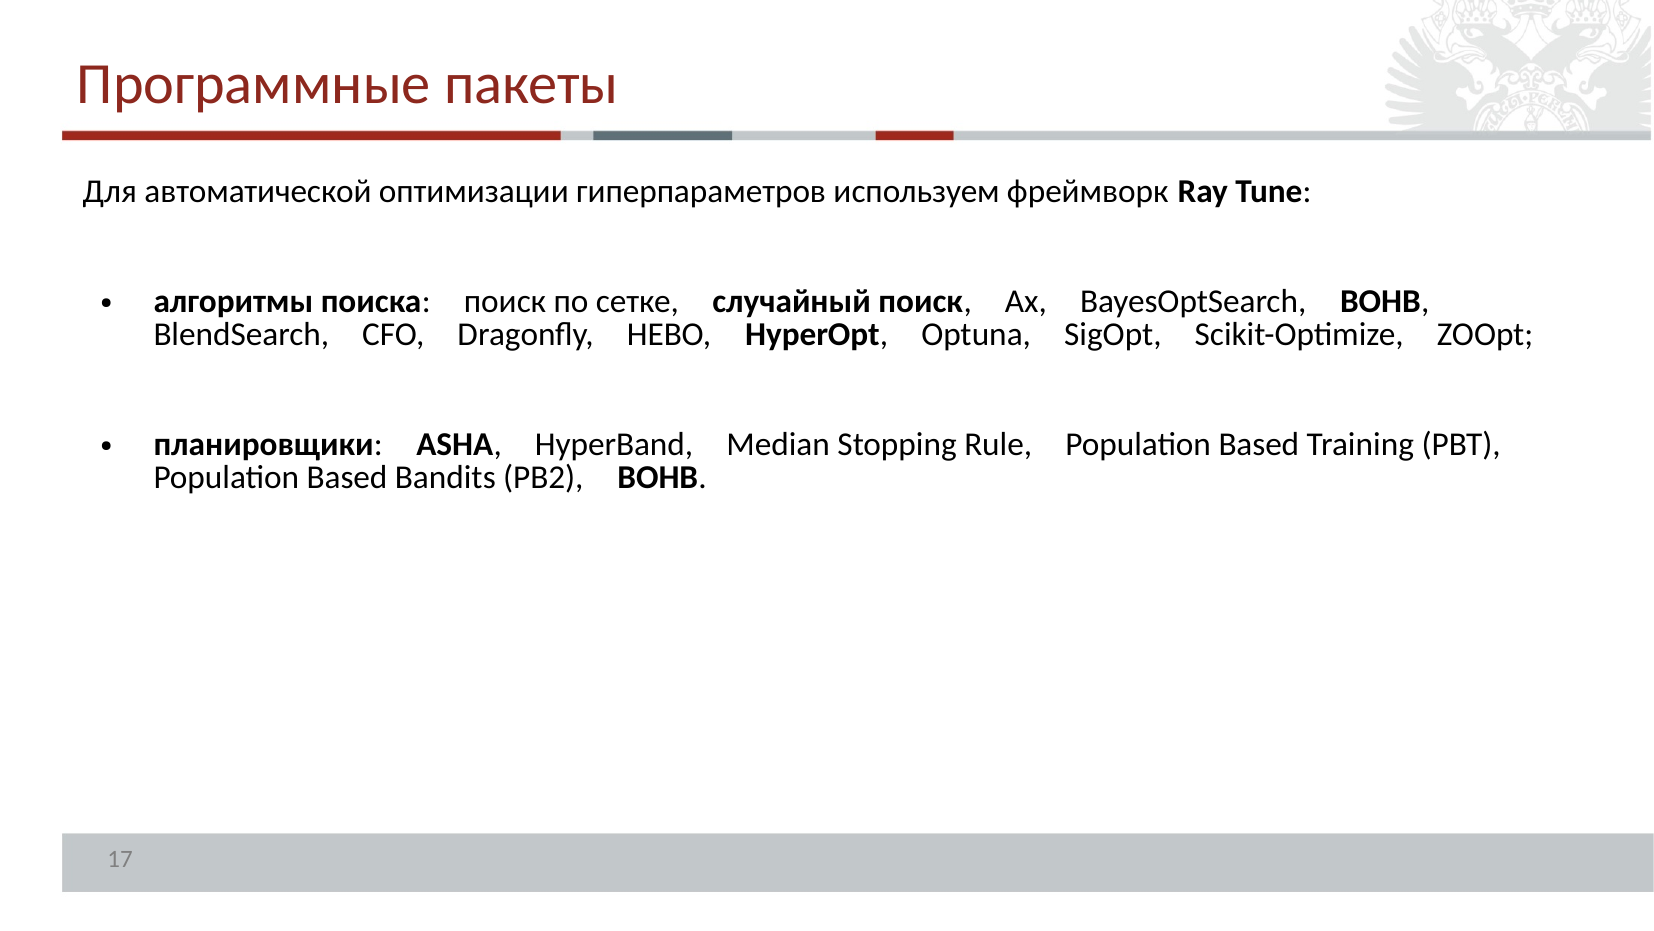

# Программные пакеты
Для автоматической оптимизации гиперпараметров используем фреймворк Ray Tune:
алгоритмы поиска: поиск по сетке, случайный поиск, Ax, BayesOptSearch, BOHB, BlendSearch, CFO, Dragonfly, HEBO, HyperOpt, Optuna, SigOpt, Scikit-Optimize, ZOOpt;
планировщики: ASHA, HyperBand, Median Stopping Rule, Population Based Training (PBT), Population Based Bandits (PB2), BOHB.
17